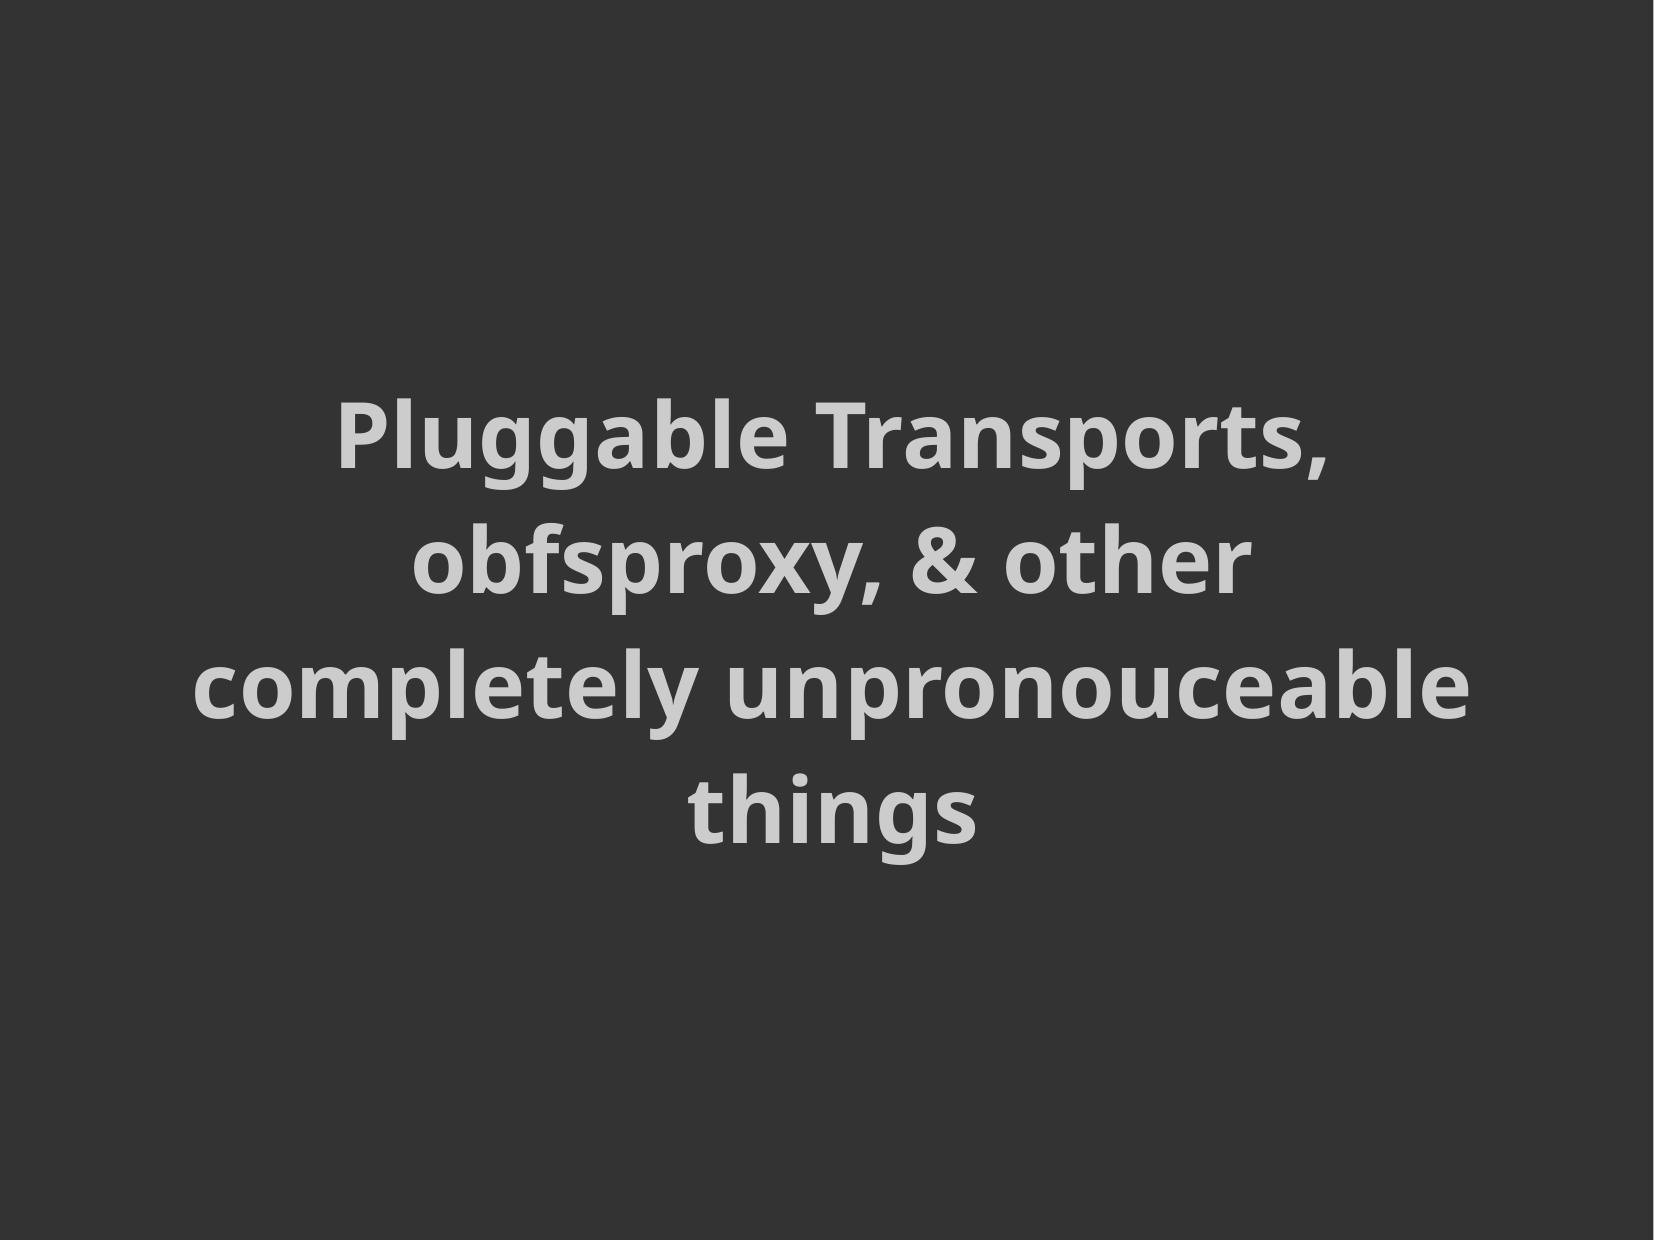

# Pluggable Transports, obfsproxy, & other completely unpronouceable things